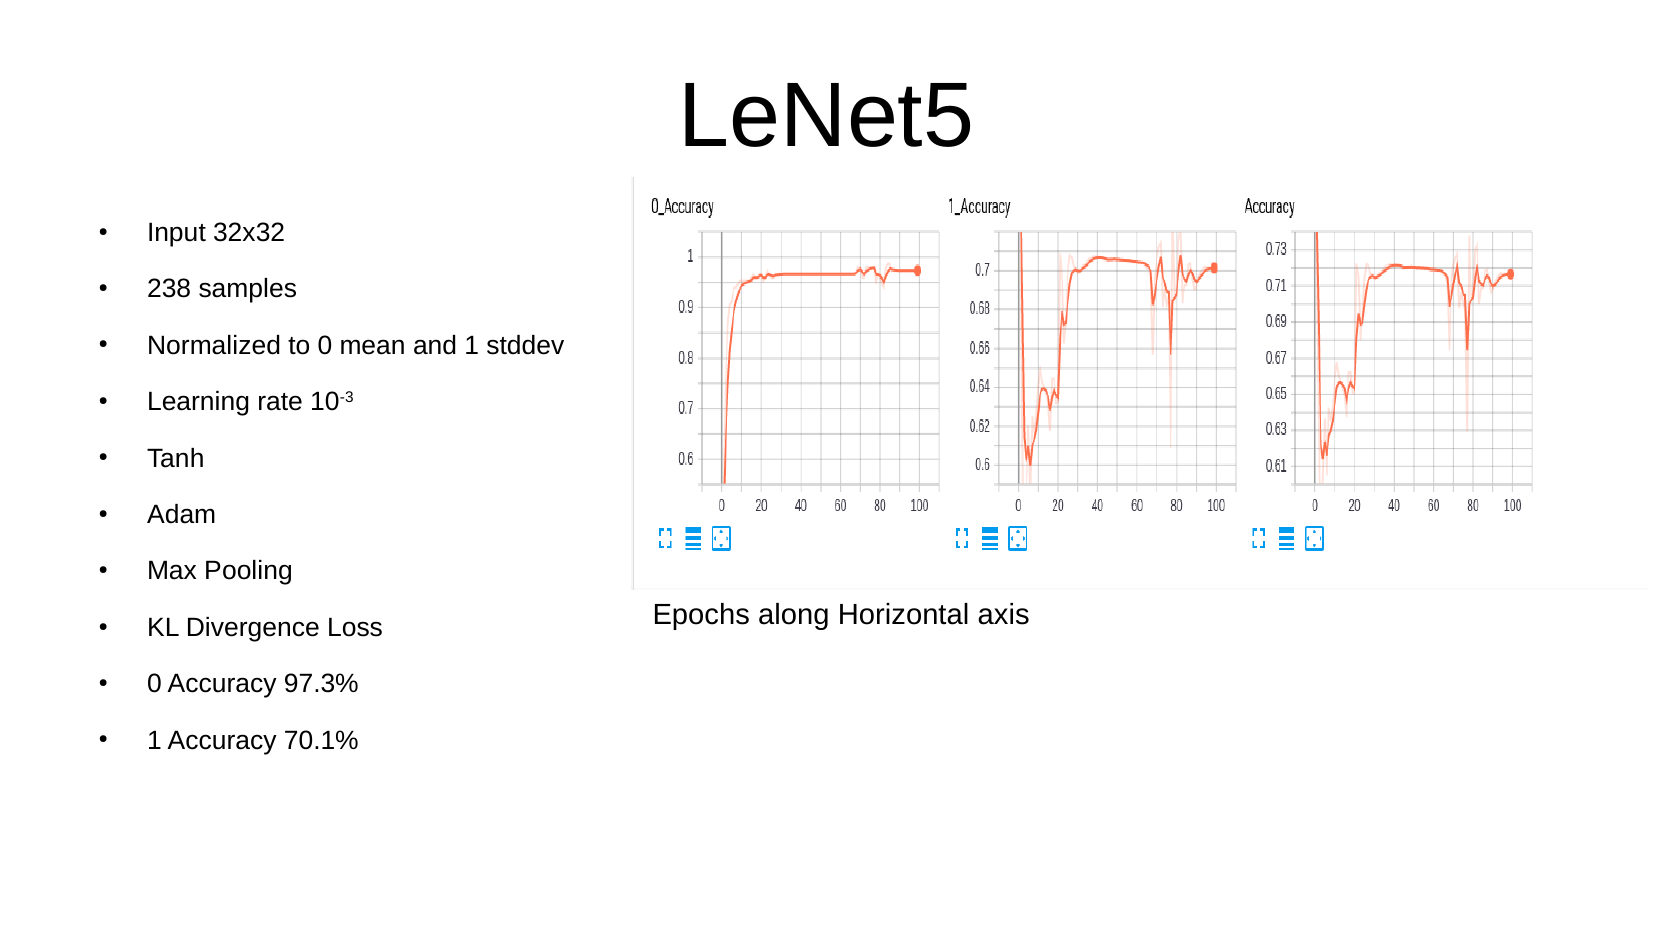

LeNet5
# Input 32x32
238 samples
Normalized to 0 mean and 1 stddev
Learning rate 10-3
Tanh
Adam
Max Pooling
KL Divergence Loss
0 Accuracy 97.3%
1 Accuracy 70.1%
Epochs along Horizontal axis